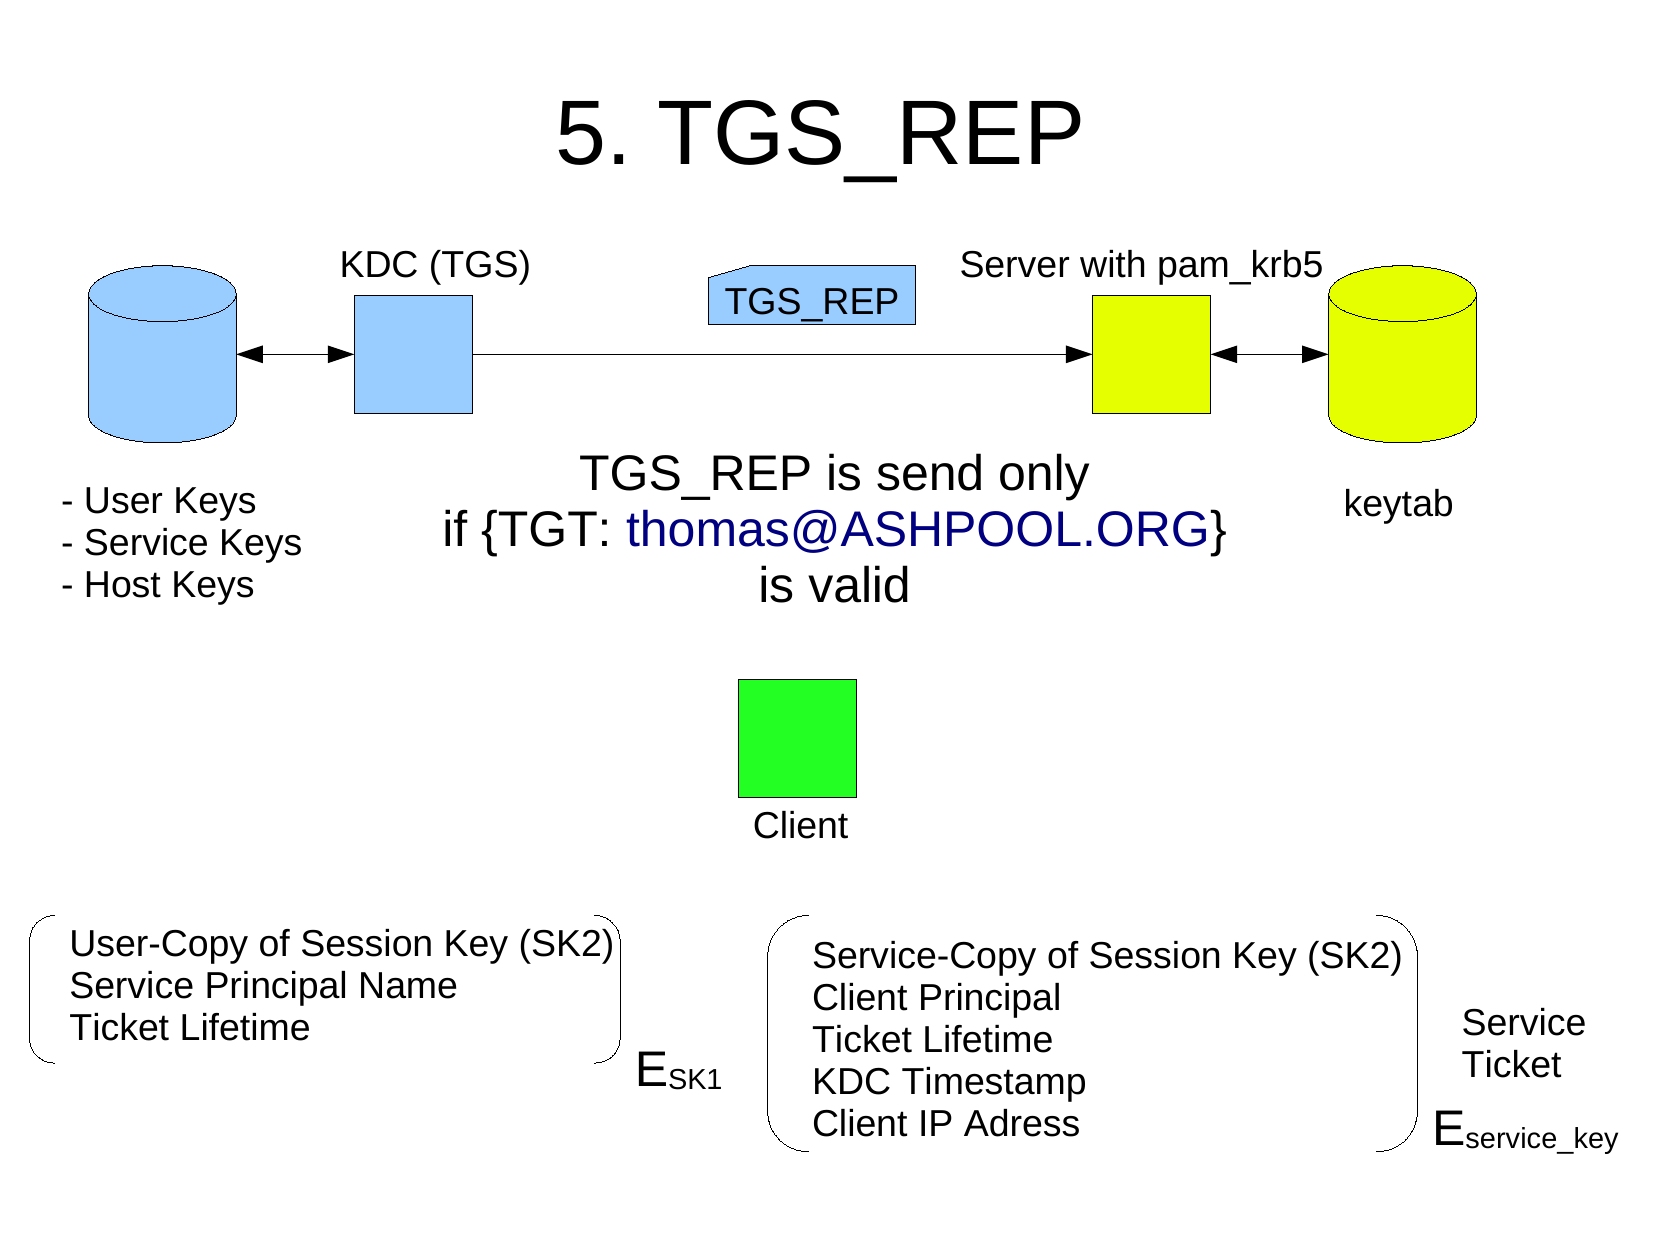

# 5. TGS_REP
KDC (TGS)
Server with pam_krb5
TGS_REP
TGS_REP is send only
if {TGT: thomas@ASHPOOL.ORG}
is valid
- User Keys
- Service Keys
- Host Keys
keytab
Client
User-Copy of Session Key (SK2)
Service Principal Name
Ticket Lifetime
Service-Copy of Session Key (SK2)
Client Principal
Ticket Lifetime
KDC Timestamp
Client IP Adress
Service Ticket
ESK1
Eservice_key